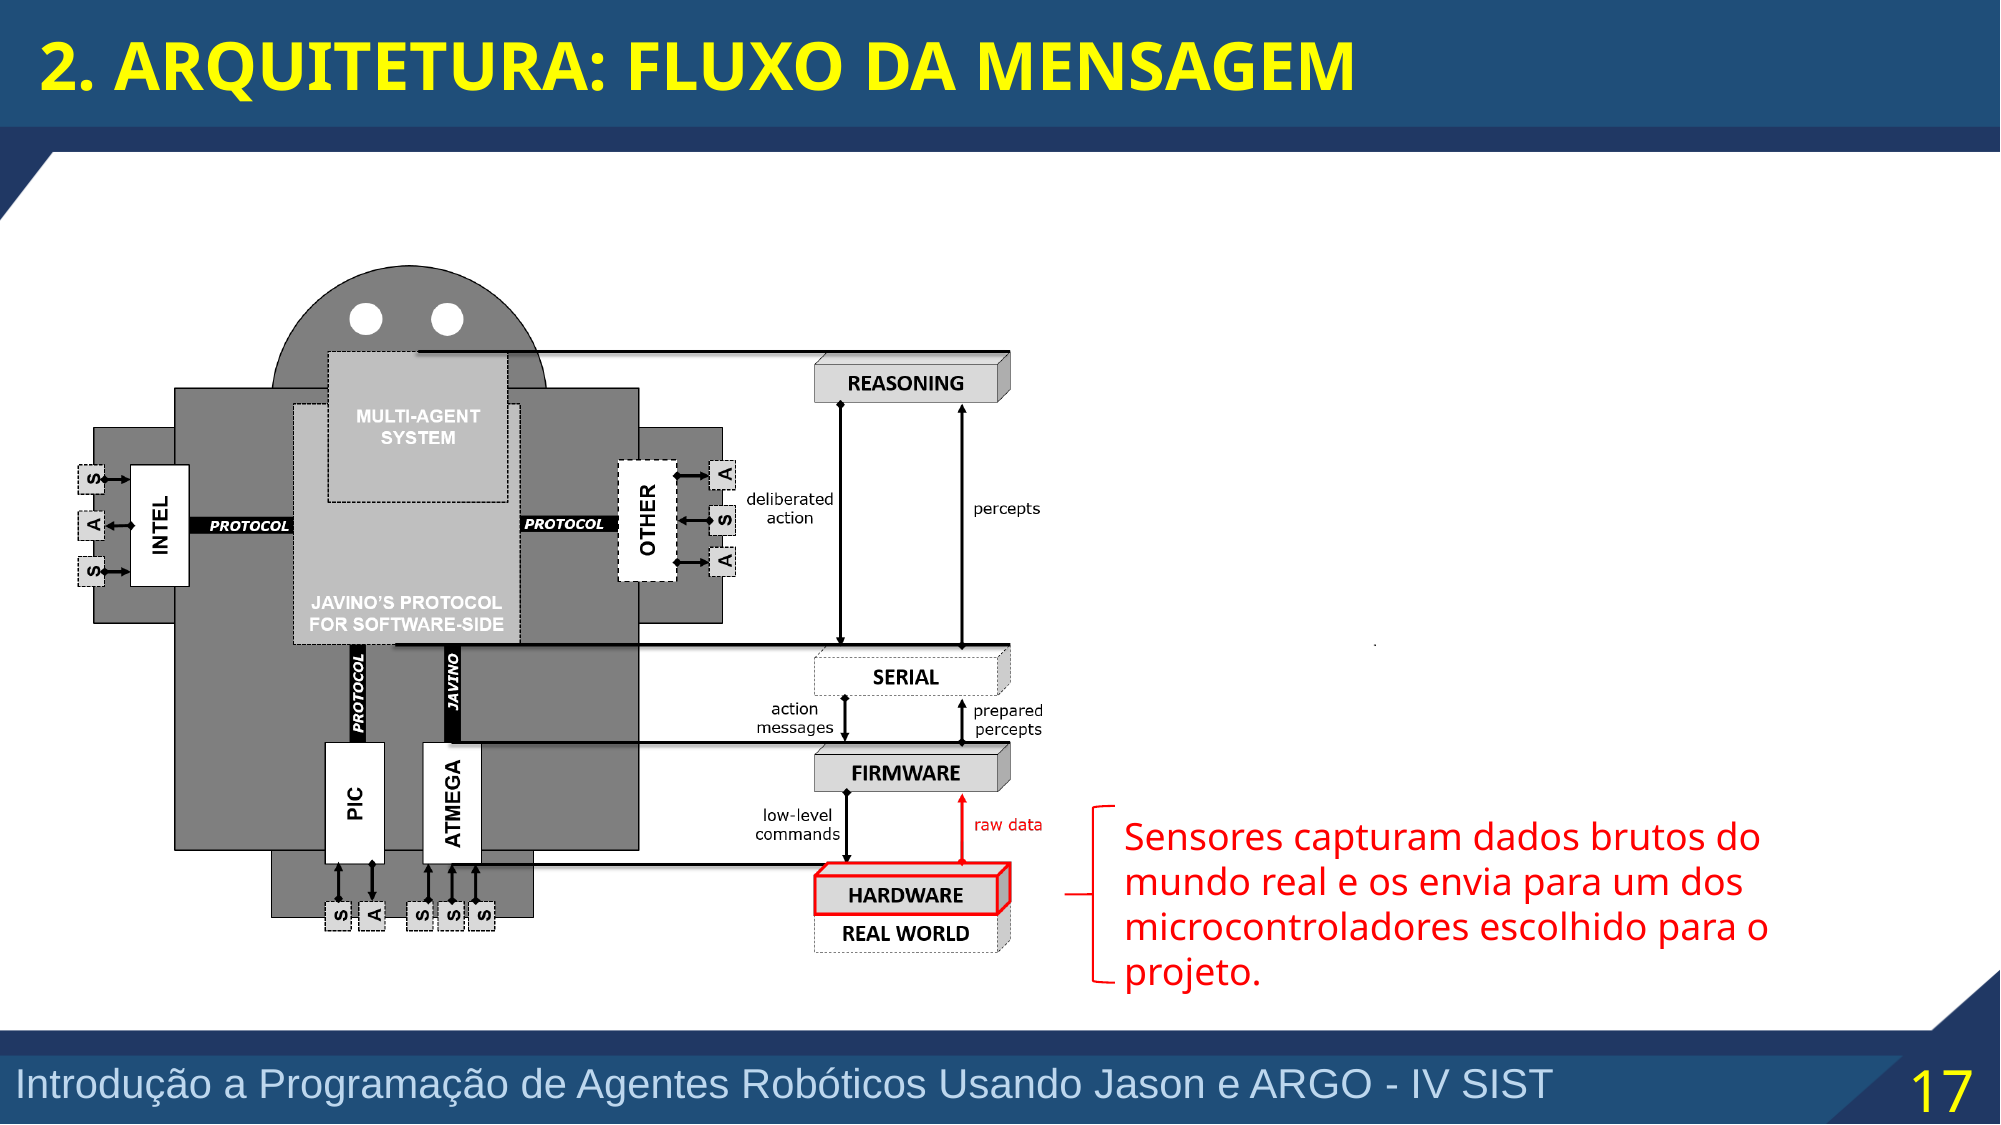

2. ARQUITETURA: FLUXO DA MENSAGEM
Sensores capturam dados brutos do mundo real e os envia para um dos microcontroladores escolhido para o projeto.